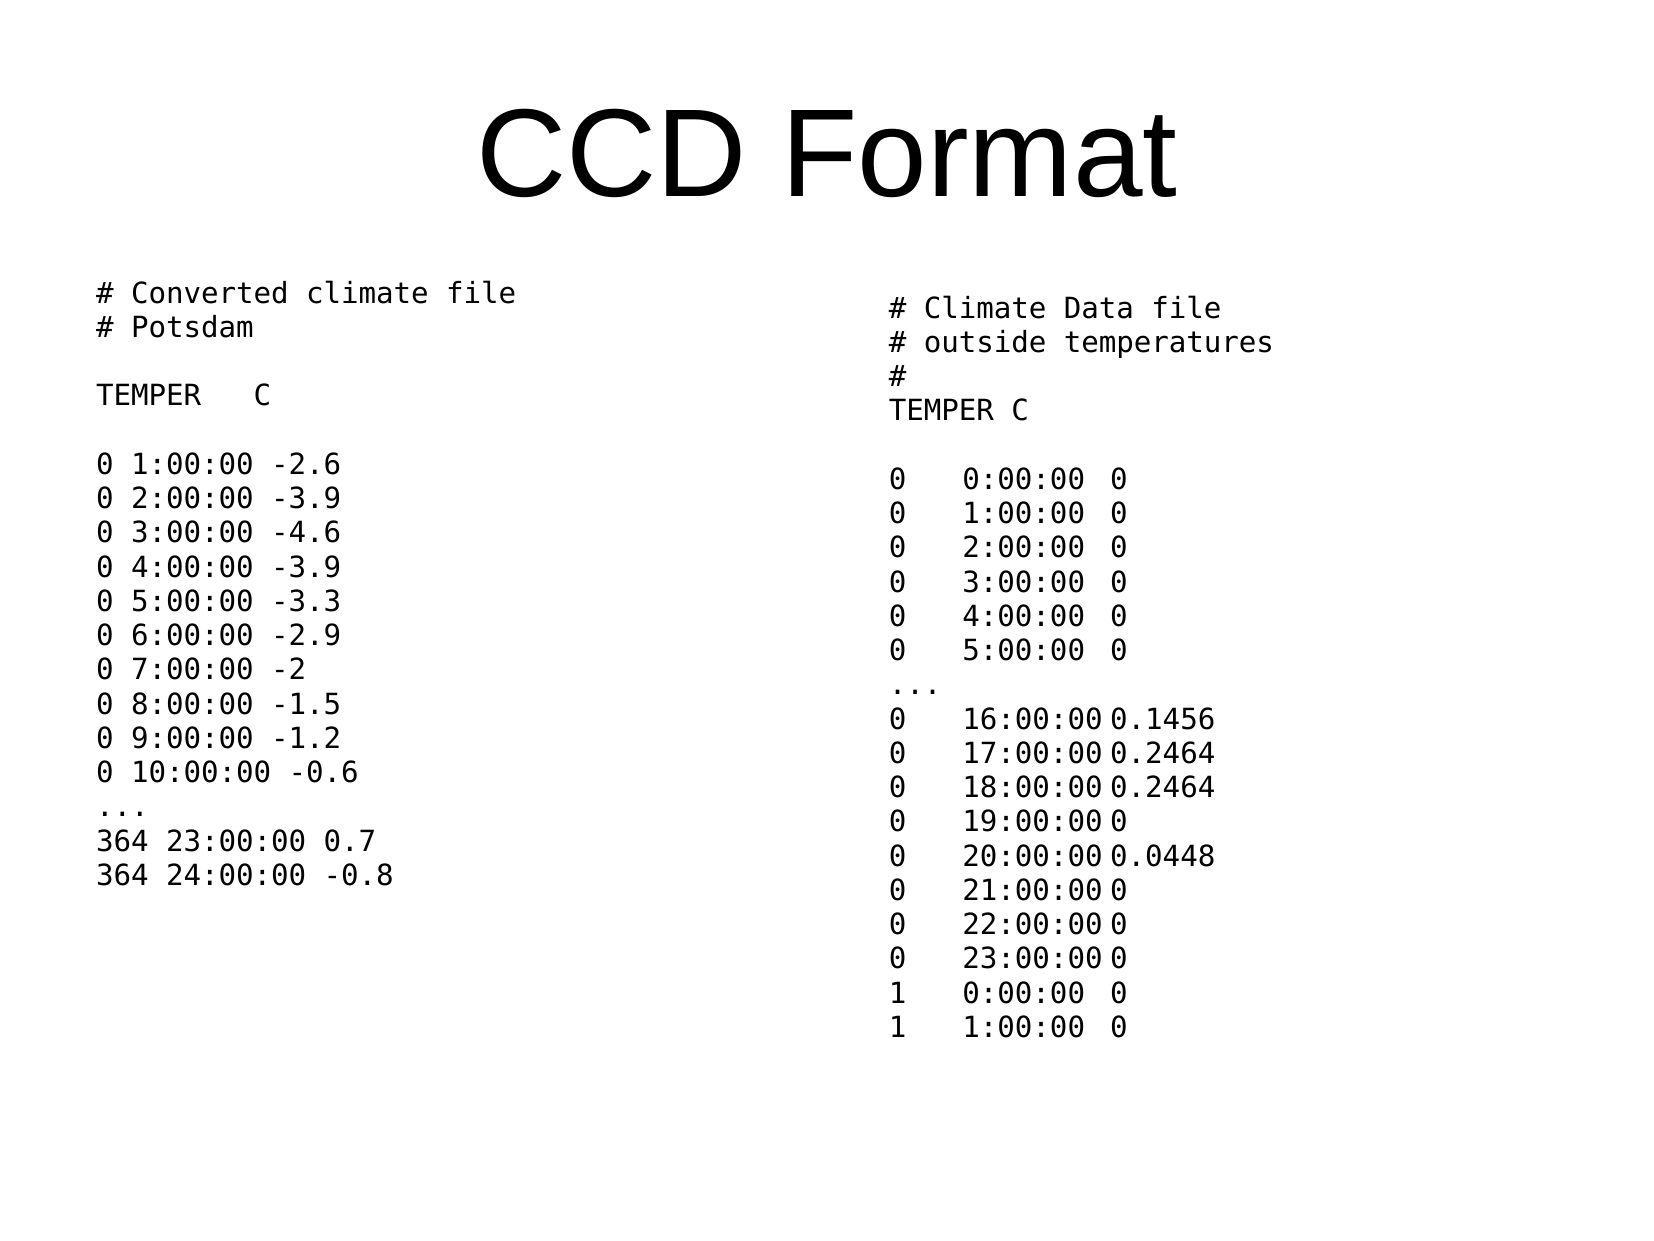

# CCD Format
# Converted climate file
# Potsdam
TEMPER C
0 1:00:00 -2.6
0 2:00:00 -3.9
0 3:00:00 -4.6
0 4:00:00 -3.9
0 5:00:00 -3.3
0 6:00:00 -2.9
0 7:00:00 -2
0 8:00:00 -1.5
0 9:00:00 -1.2
0 10:00:00 -0.6
...
364 23:00:00 0.7
364 24:00:00 -0.8
# Climate Data file
# outside temperatures
#
TEMPER C
0	0:00:00	0
0	1:00:00	0
0	2:00:00	0
0	3:00:00	0
0	4:00:00	0
0	5:00:00	0
...
0	16:00:00	0.1456
0	17:00:00	0.2464
0	18:00:00	0.2464
0	19:00:00	0
0	20:00:00	0.0448
0	21:00:00	0
0	22:00:00	0
0	23:00:00	0
1	0:00:00	0
1	1:00:00	0